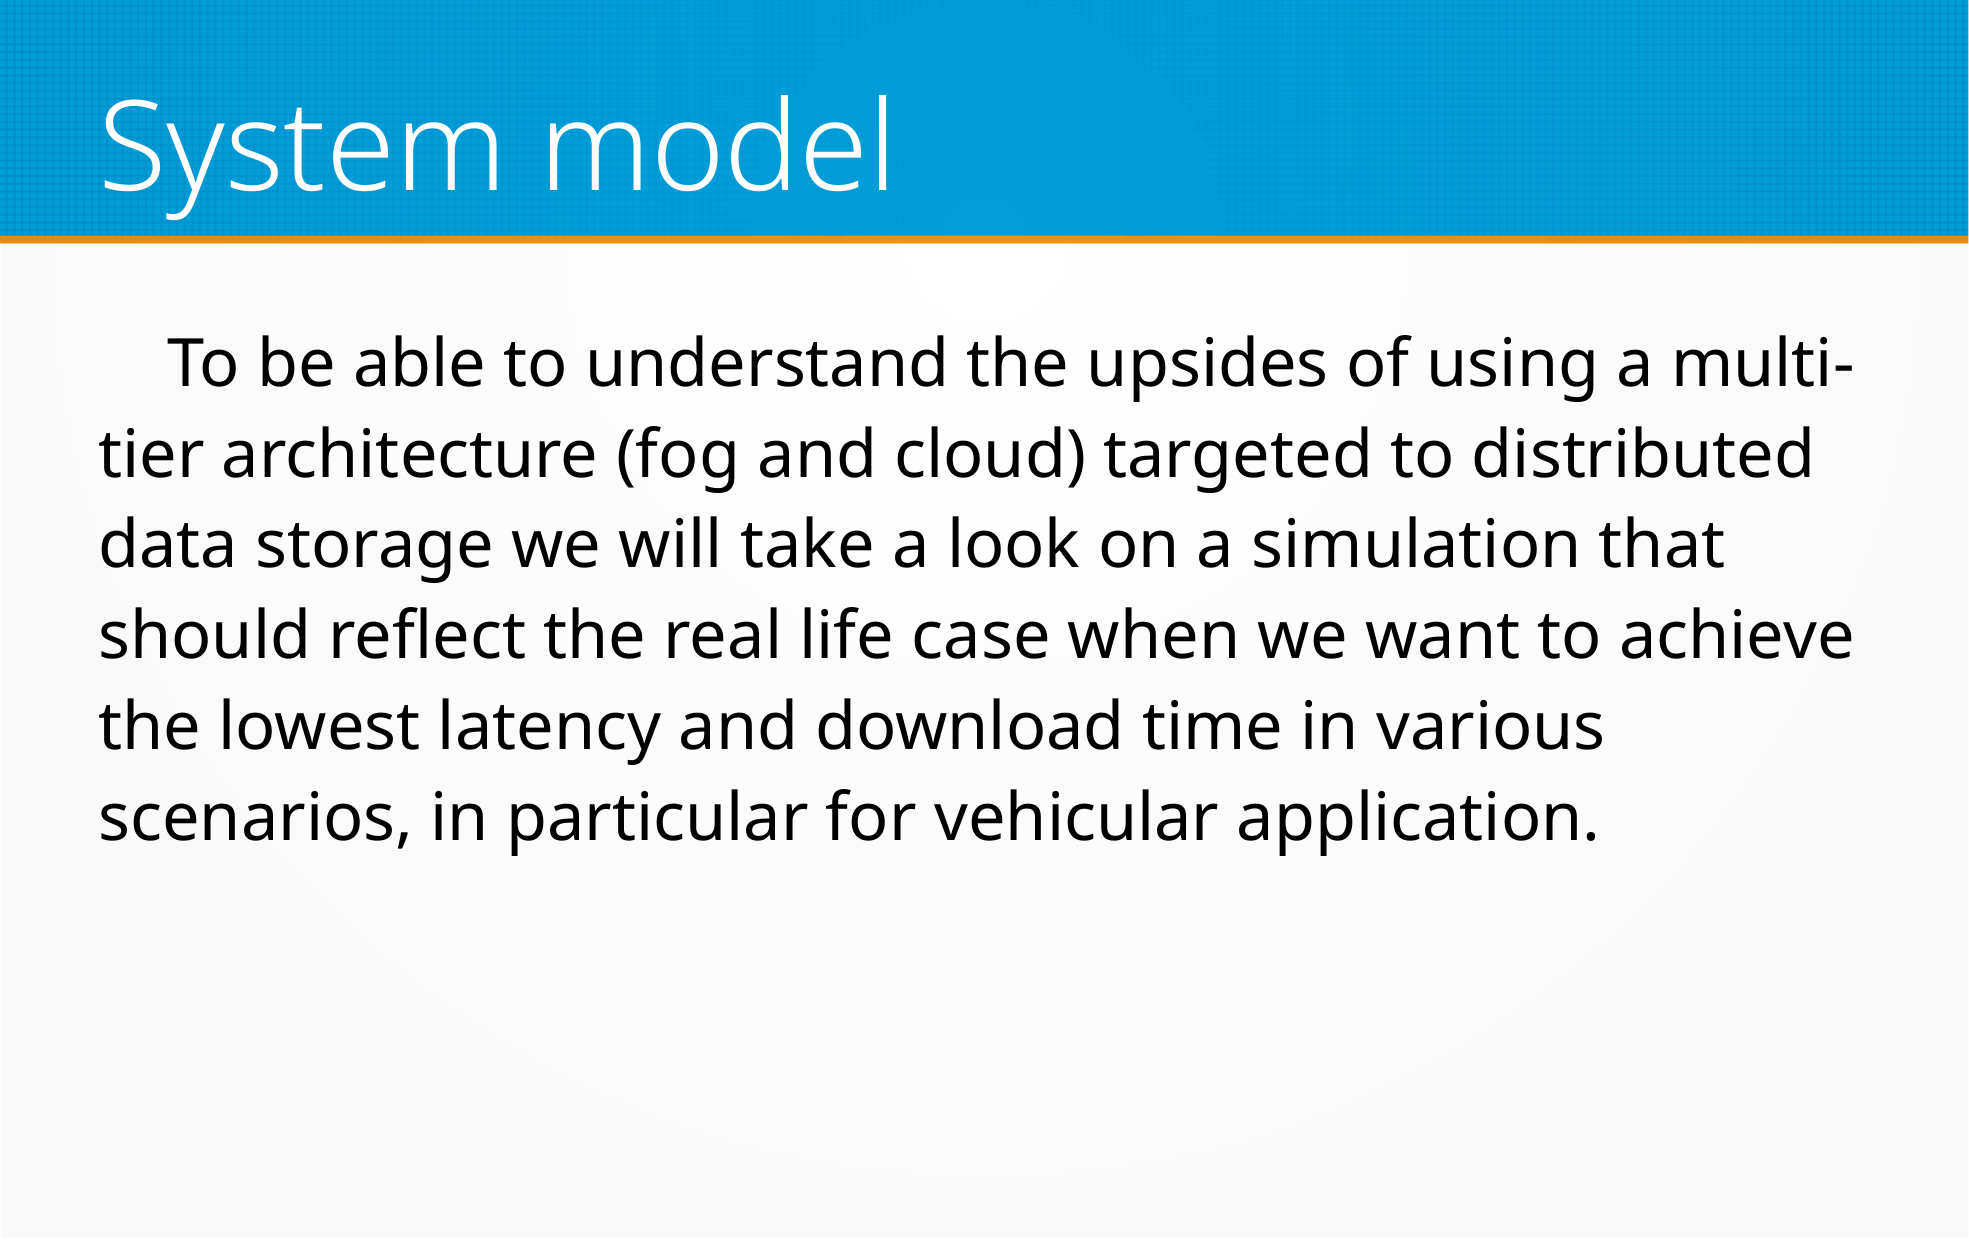

# System model
 To be able to understand the upsides of using a multi-tier architecture (fog and cloud) targeted to distributed data storage we will take a look on a simulation that should reflect the real life case when we want to achieve the lowest latency and download time in various scenarios, in particular for vehicular application.